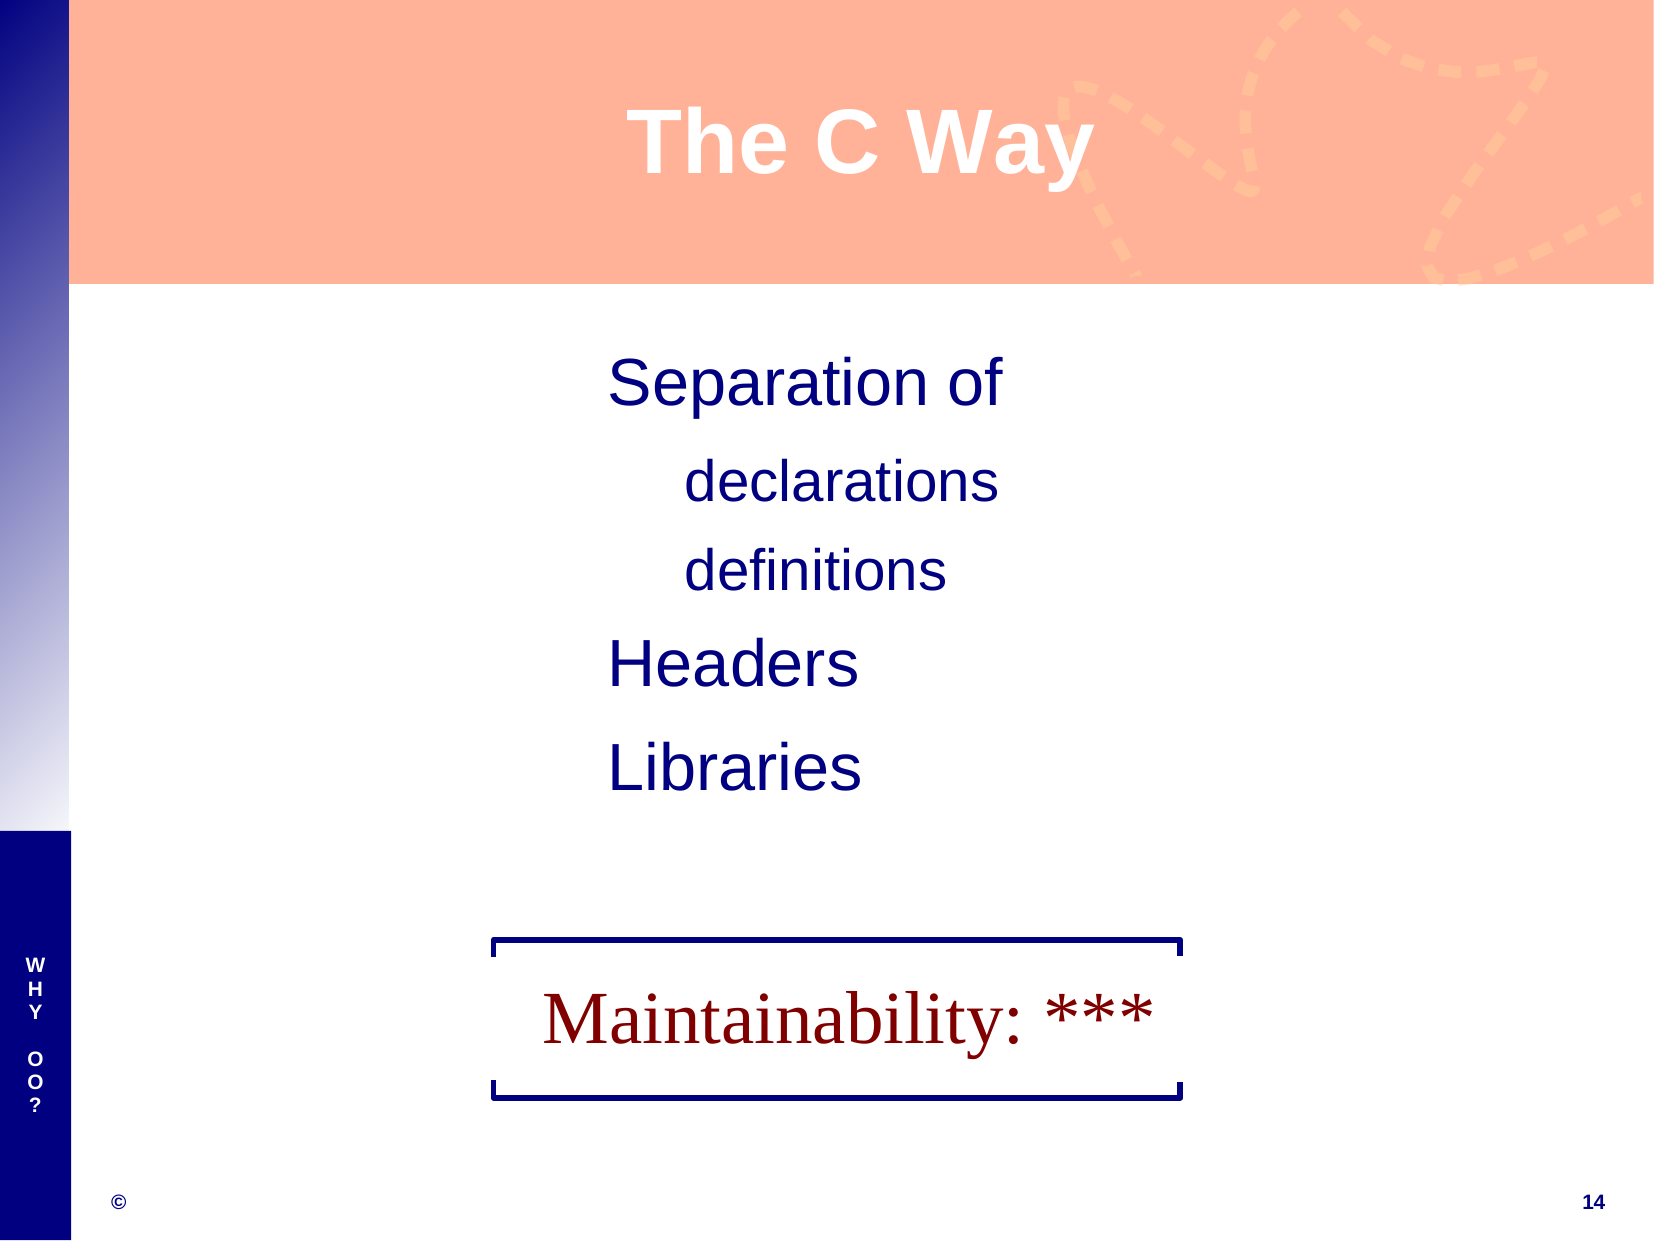

# The C Way
Separation of
declarations
definitions
Headers
Libraries
W
H
Y
O
O
?
Maintainability: ***